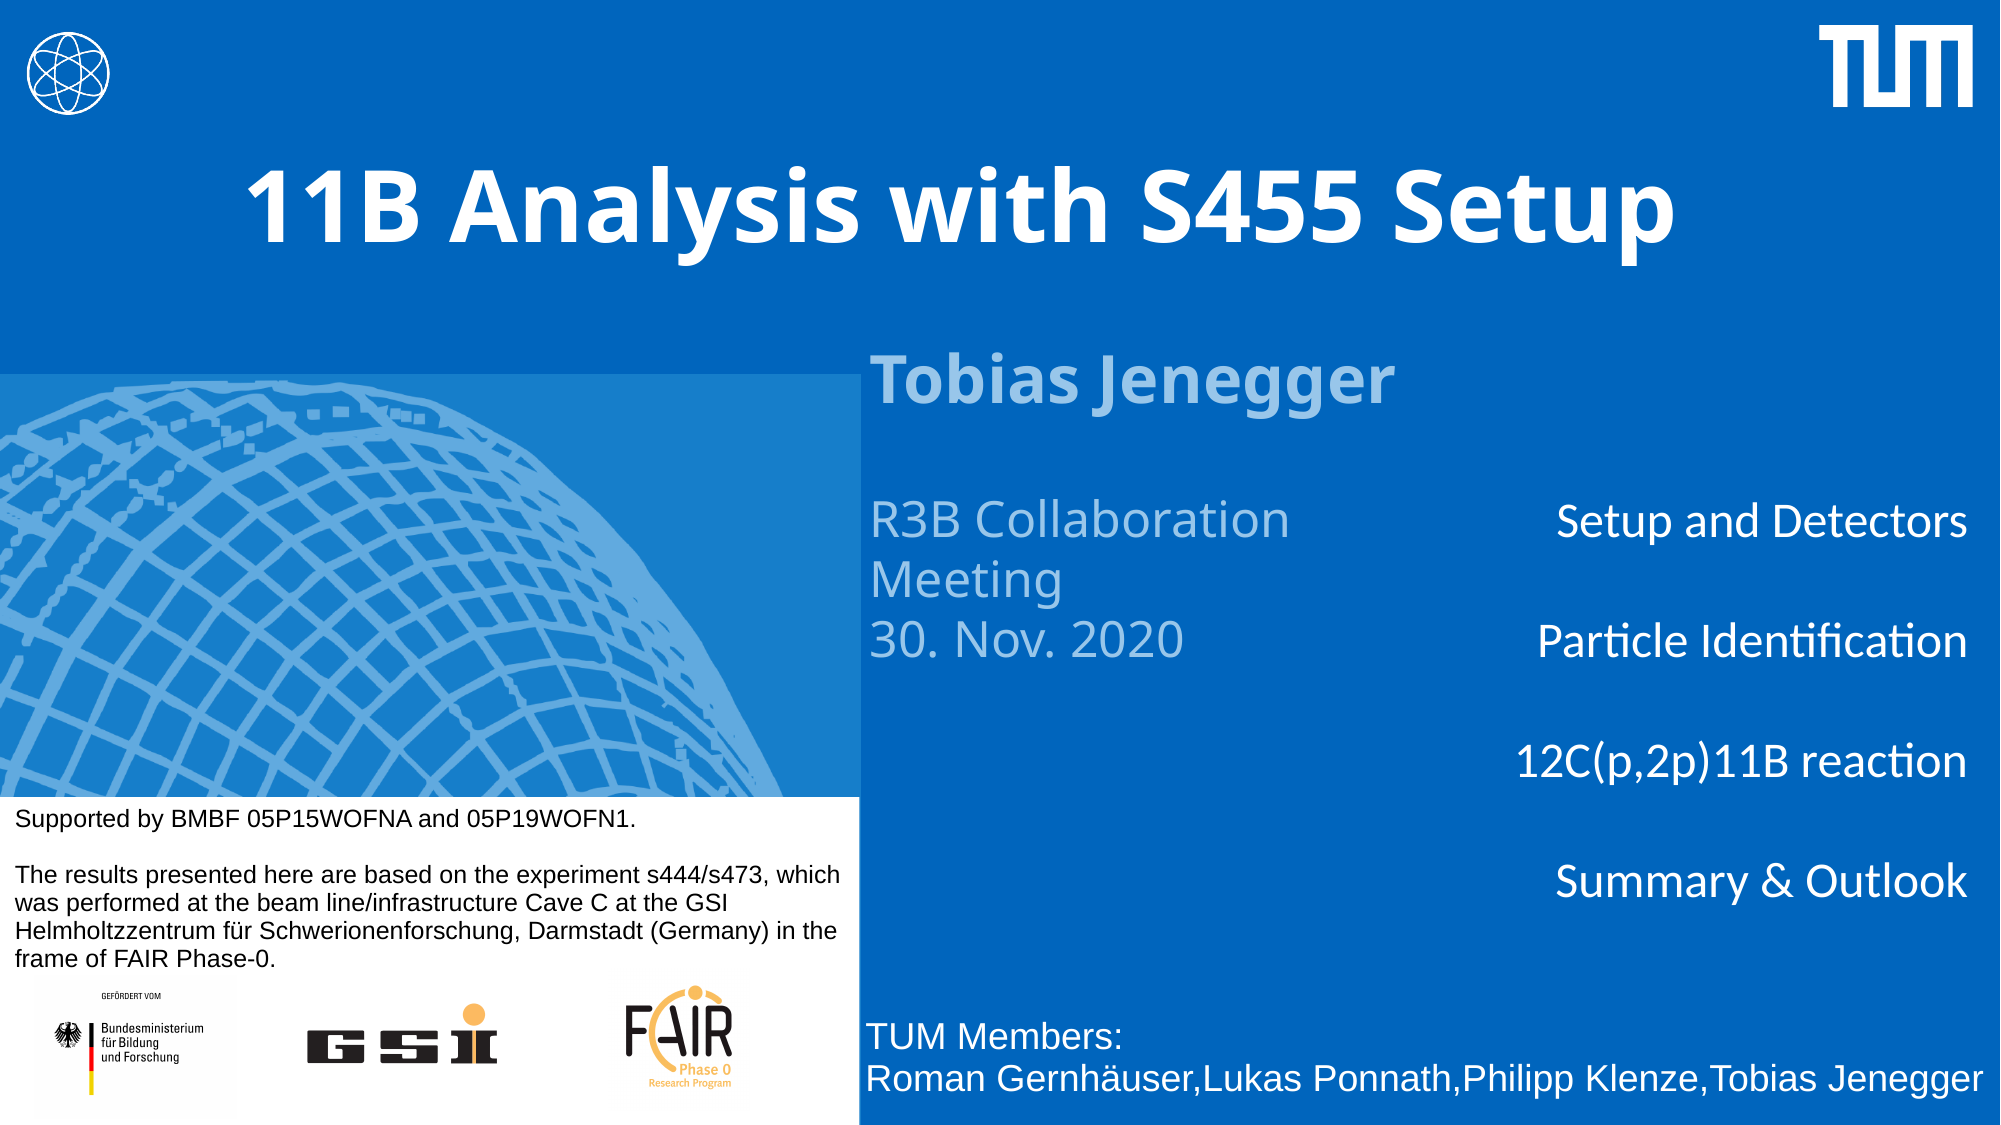

11B Analysis with S455 Setup
Setup and Detectors
Particle Identification
 12C(p,2p)11B reaction
Summary & Outlook
Tobias Jenegger
R3B Collaboration Meeting
30. Nov. 2020
Supported by BMBF 05P15WOFNA and 05P19WOFN1.
The results presented here are based on the experiment s444/s473, which was performed at the beam line/infrastructure Cave C at the GSI Helmholtzzentrum für Schwerionenforschung, Darmstadt (Germany) in the frame of FAIR Phase-0.
Physics with R3B
CALIFA – Design
TUM Members:
Roman Gernhäuser,Lukas Ponnath,Philipp Klenze,Tobias Jenegger